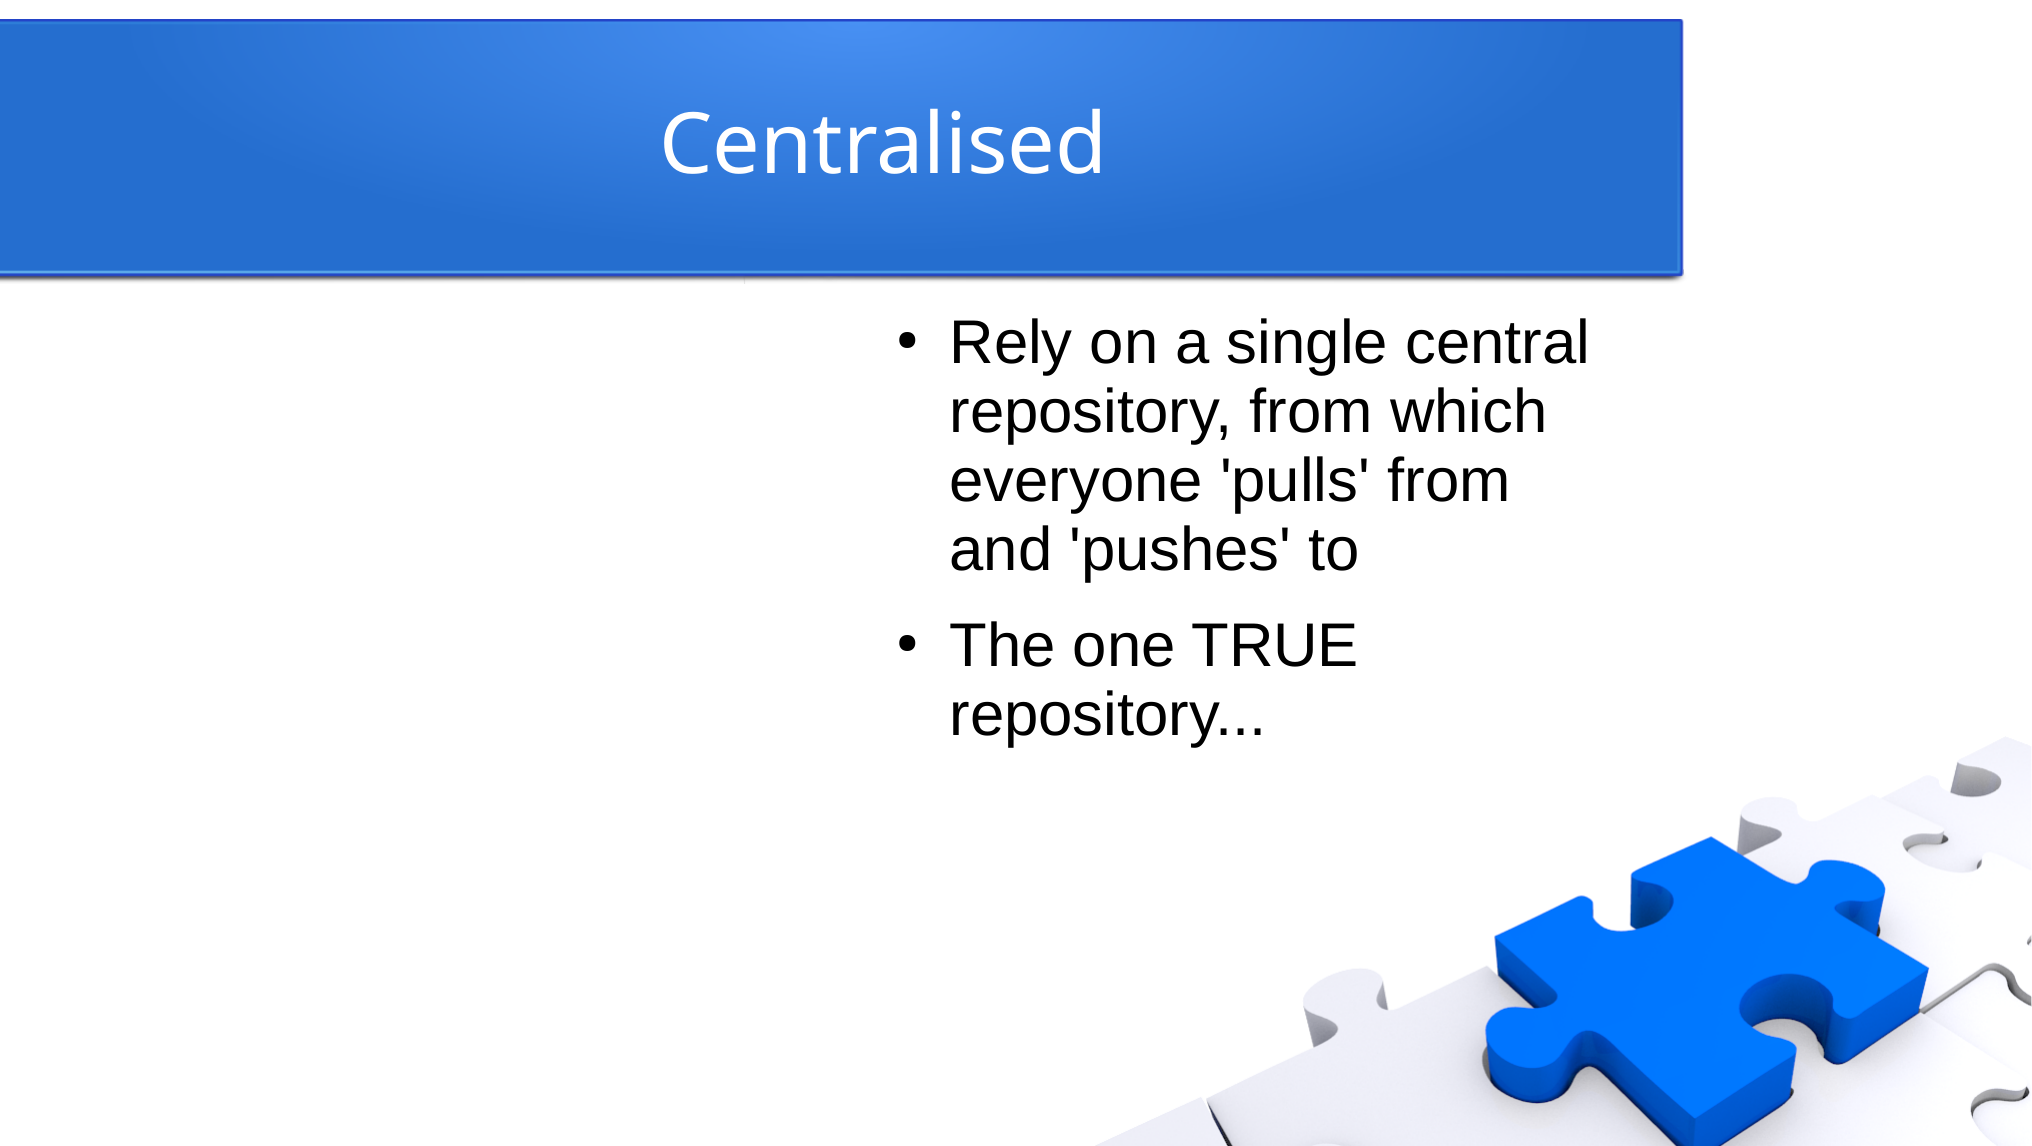

# Centralised
Rely on a single central repository, from which everyone 'pulls' from and 'pushes' to
The one TRUE repository...